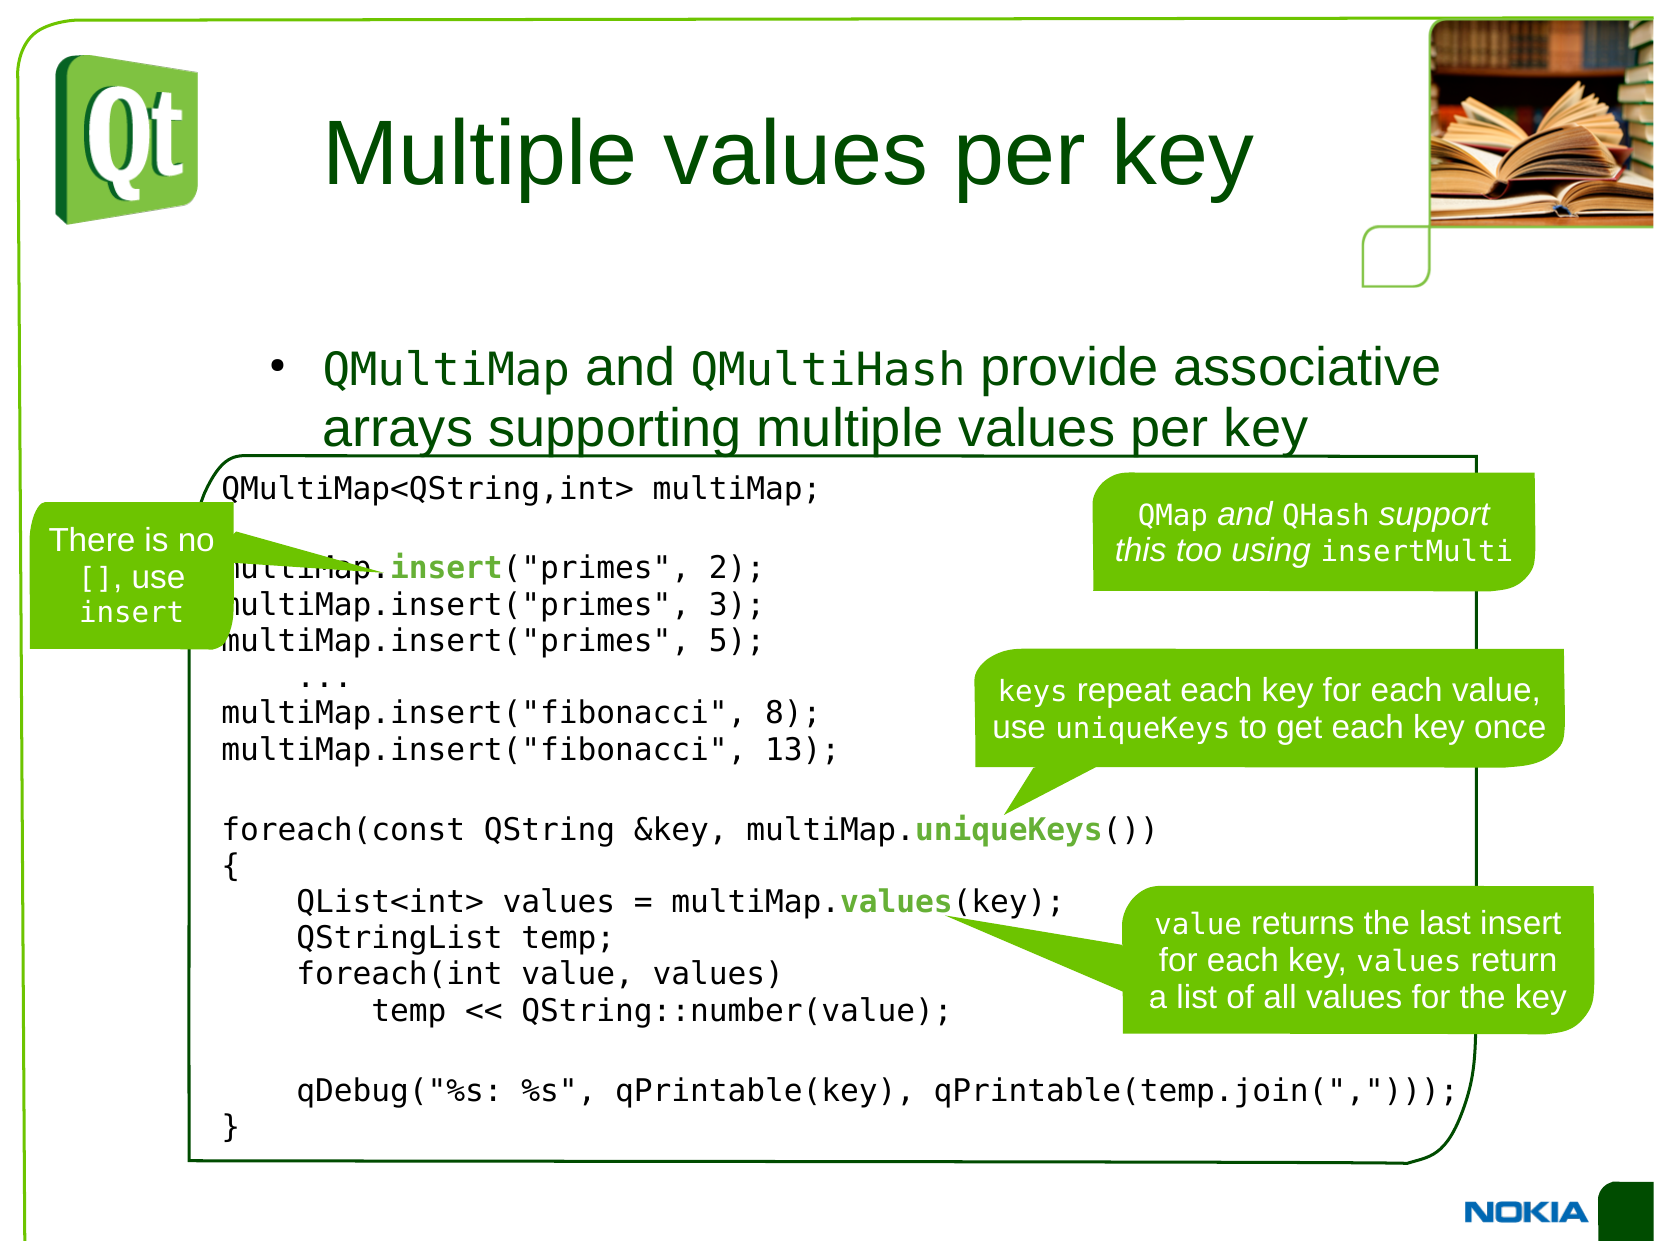

# Multiple values per key
QMultiMap and QMultiHash provide associative arrays supporting multiple values per key
QMultiMap<QString,int> multiMap;
multiMap.insert("primes", 2);
multiMap.insert("primes", 3);
multiMap.insert("primes", 5);
 ...
multiMap.insert("fibonacci", 8);
multiMap.insert("fibonacci", 13);
foreach(const QString &key, multiMap.uniqueKeys())
{
 QList<int> values = multiMap.values(key);
 QStringList temp;
 foreach(int value, values)
 temp << QString::number(value);
 qDebug("%s: %s", qPrintable(key), qPrintable(temp.join(",")));
}
QMap and QHash support
this too using insertMulti
There is no
 [], use
insert
keys repeat each key for each value,
use uniqueKeys to get each key once
value returns the last insert
for each key, values return
a list of all values for the key